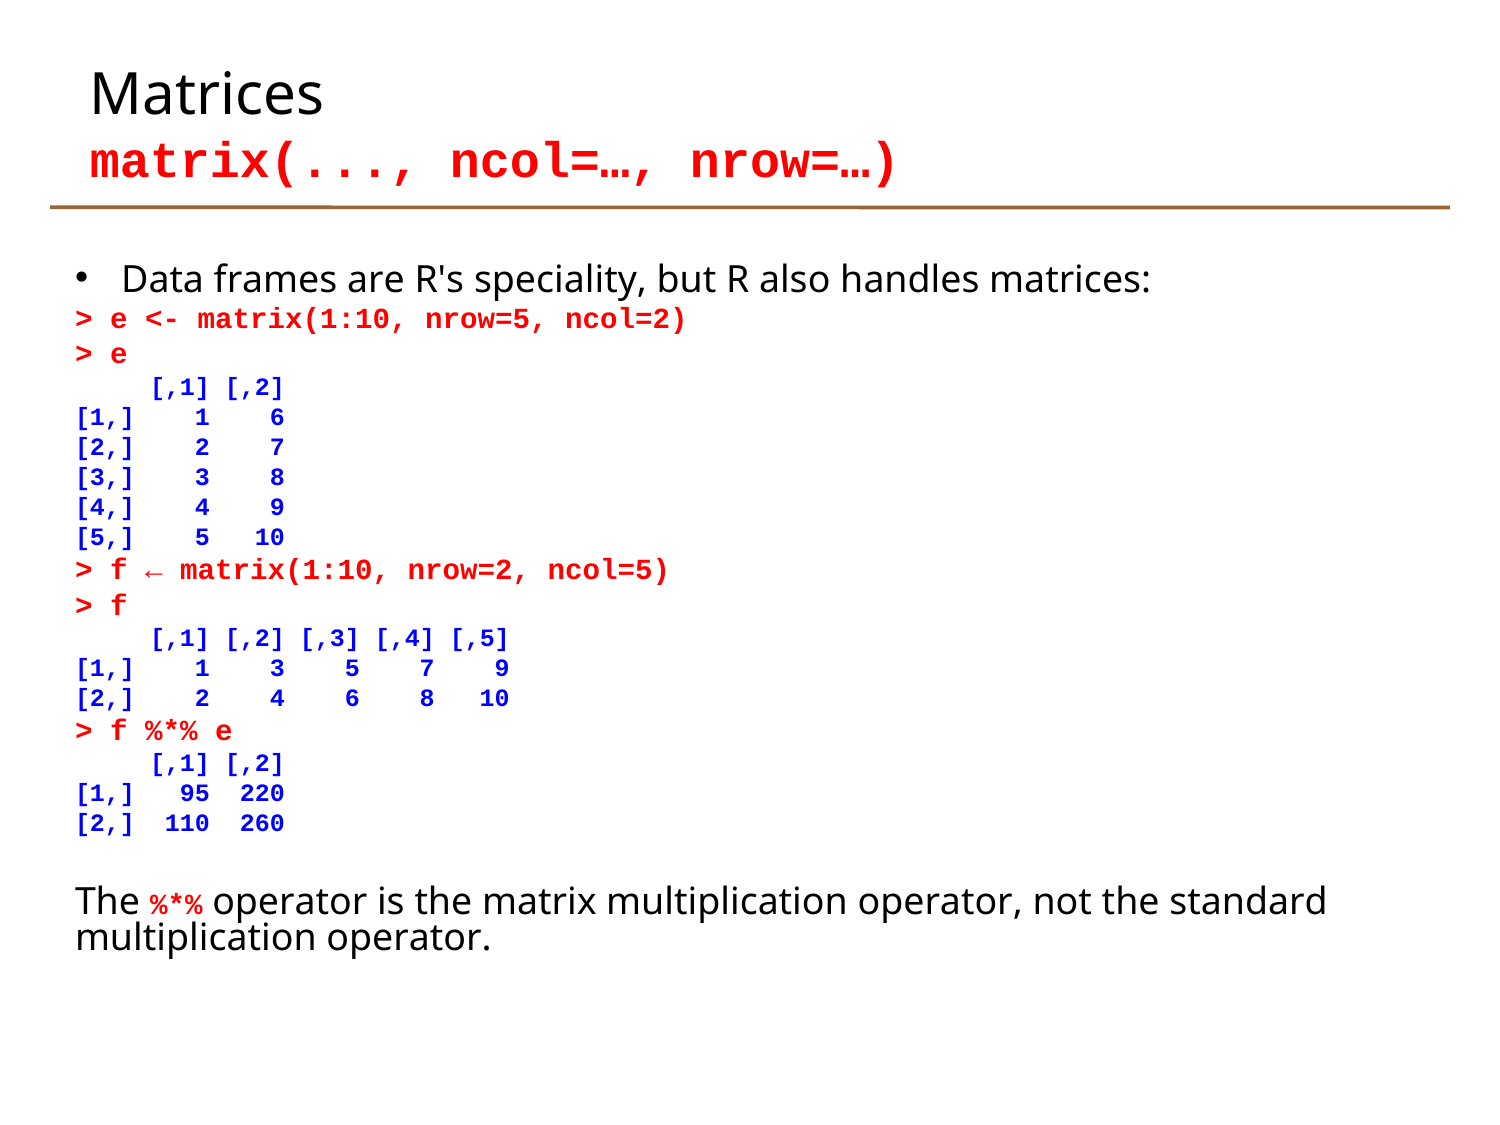

Matrices
matrix(..., ncol=…, nrow=…)
Data frames are R's speciality, but R also handles matrices:
> e <- matrix(1:10, nrow=5, ncol=2)
> e
 [,1] [,2]
[1,] 1 6
[2,] 2 7
[3,] 3 8
[4,] 4 9
[5,] 5 10
> f ← matrix(1:10, nrow=2, ncol=5)
> f
 [,1] [,2] [,3] [,4] [,5]
[1,] 1 3 5 7 9
[2,] 2 4 6 8 10
> f %*% e
 [,1] [,2]
[1,] 95 220
[2,] 110 260
The %*% operator is the matrix multiplication operator, not the standard multiplication operator.